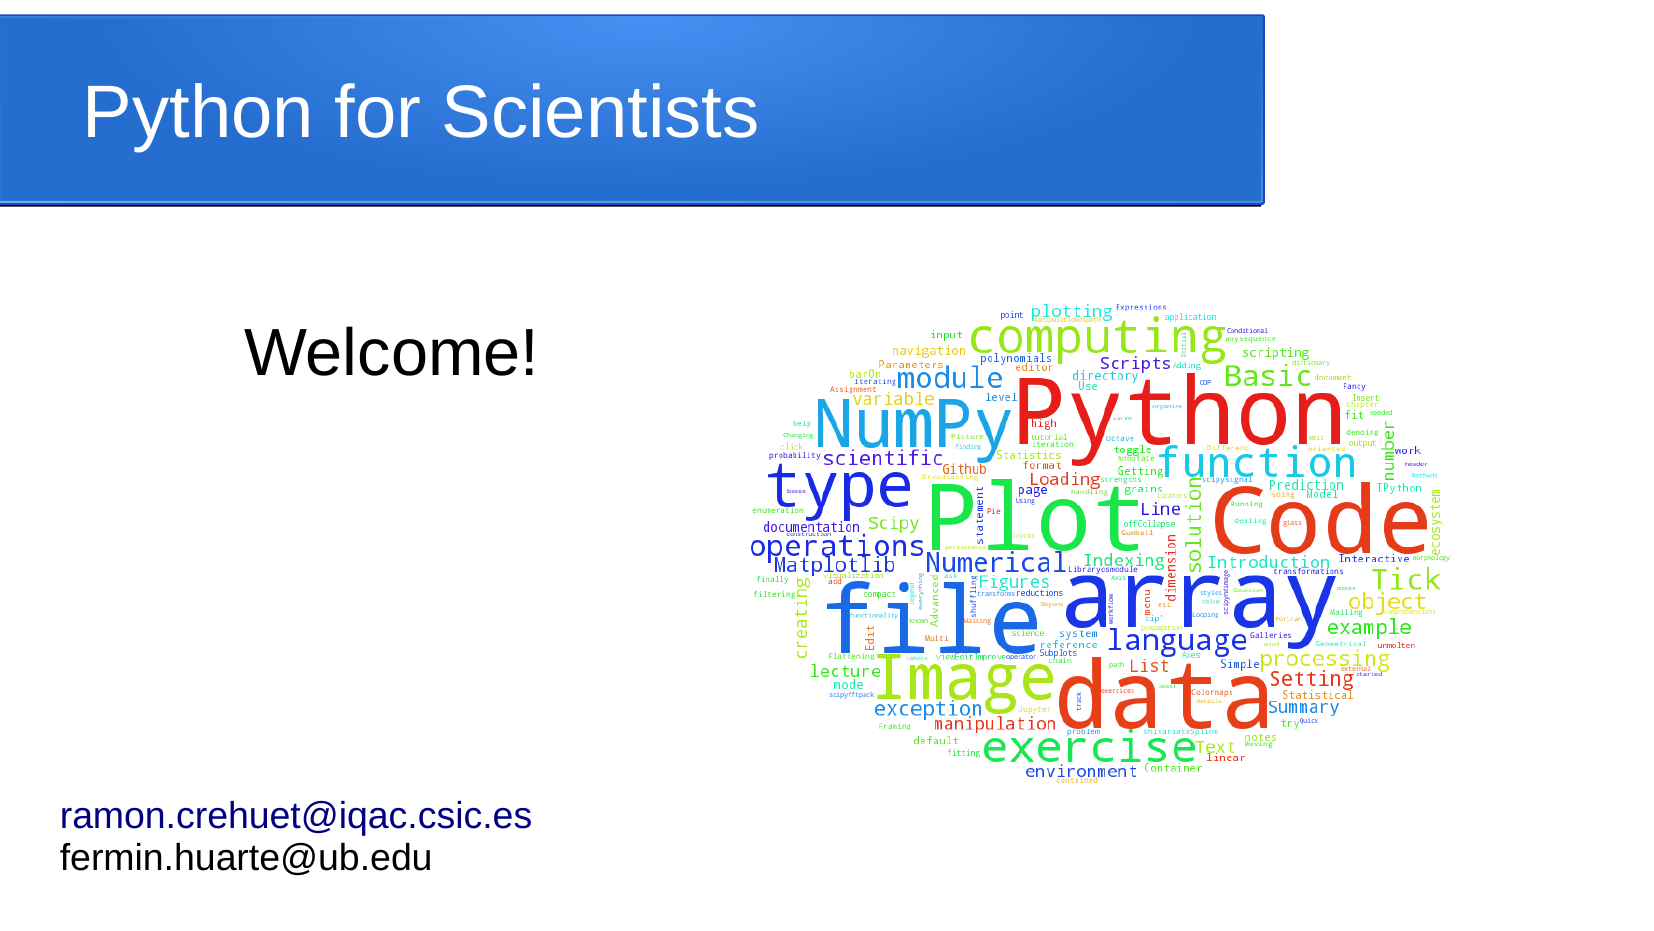

# Python for Scientists
Welcome!
ramon.crehuet@iqac.csic.es
fermin.huarte@ub.edu